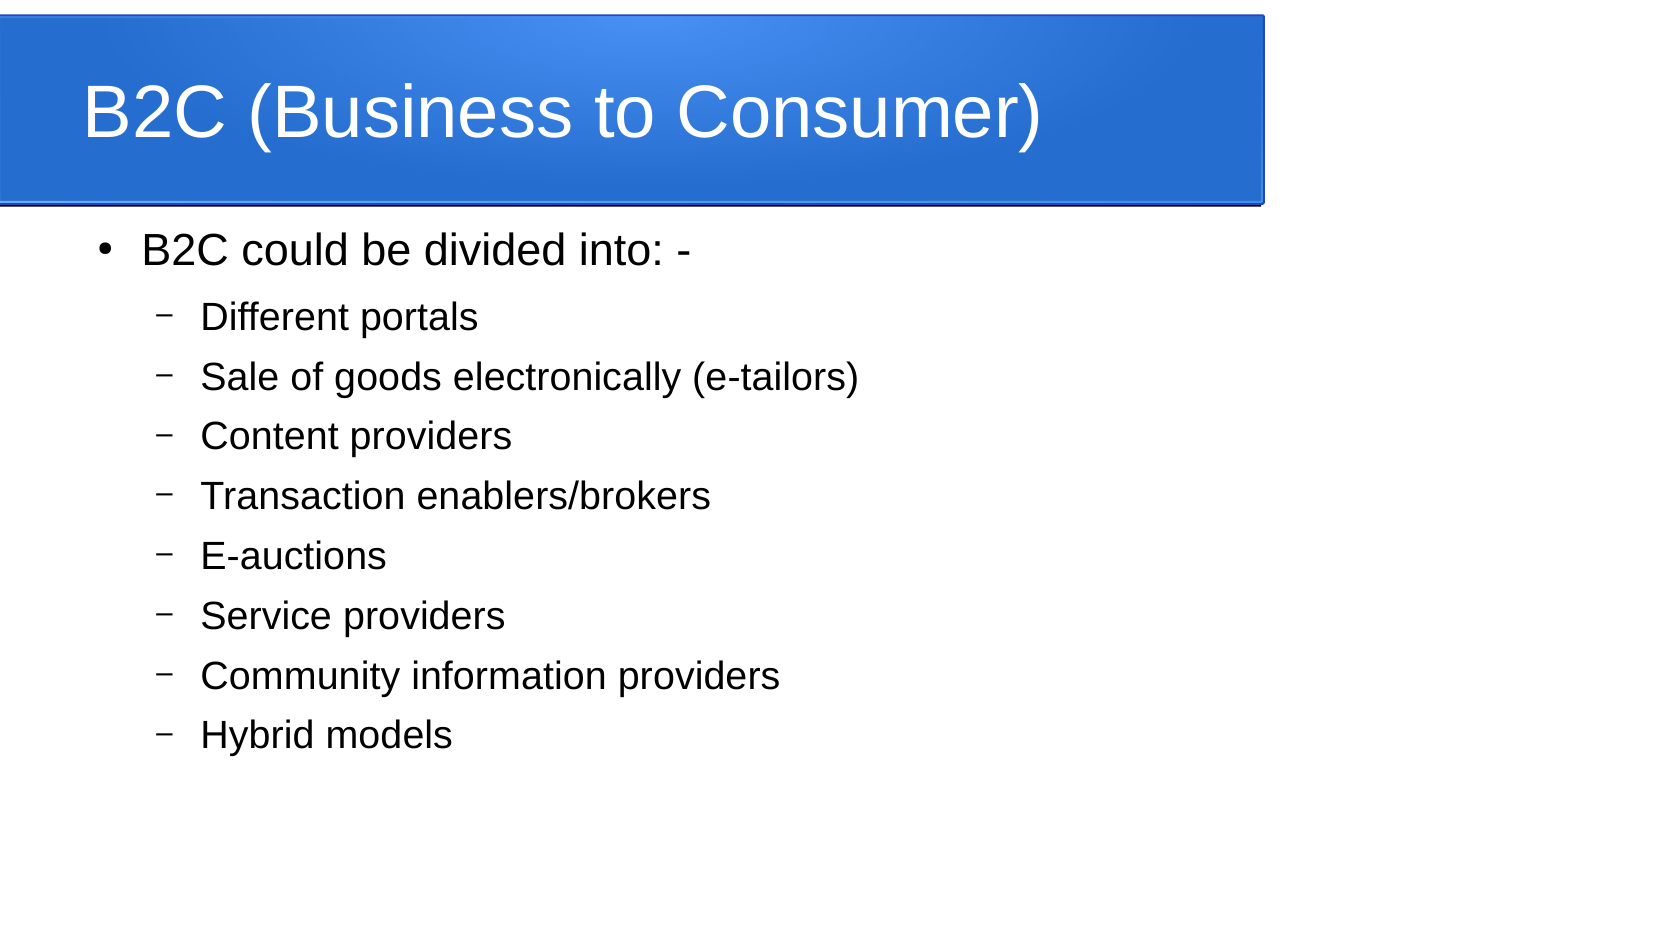

# B2C (Business to Consumer)
B2C could be divided into: -
Different portals
Sale of goods electronically (e-tailors)
Content providers
Transaction enablers/brokers
E-auctions
Service providers
Community information providers
Hybrid models